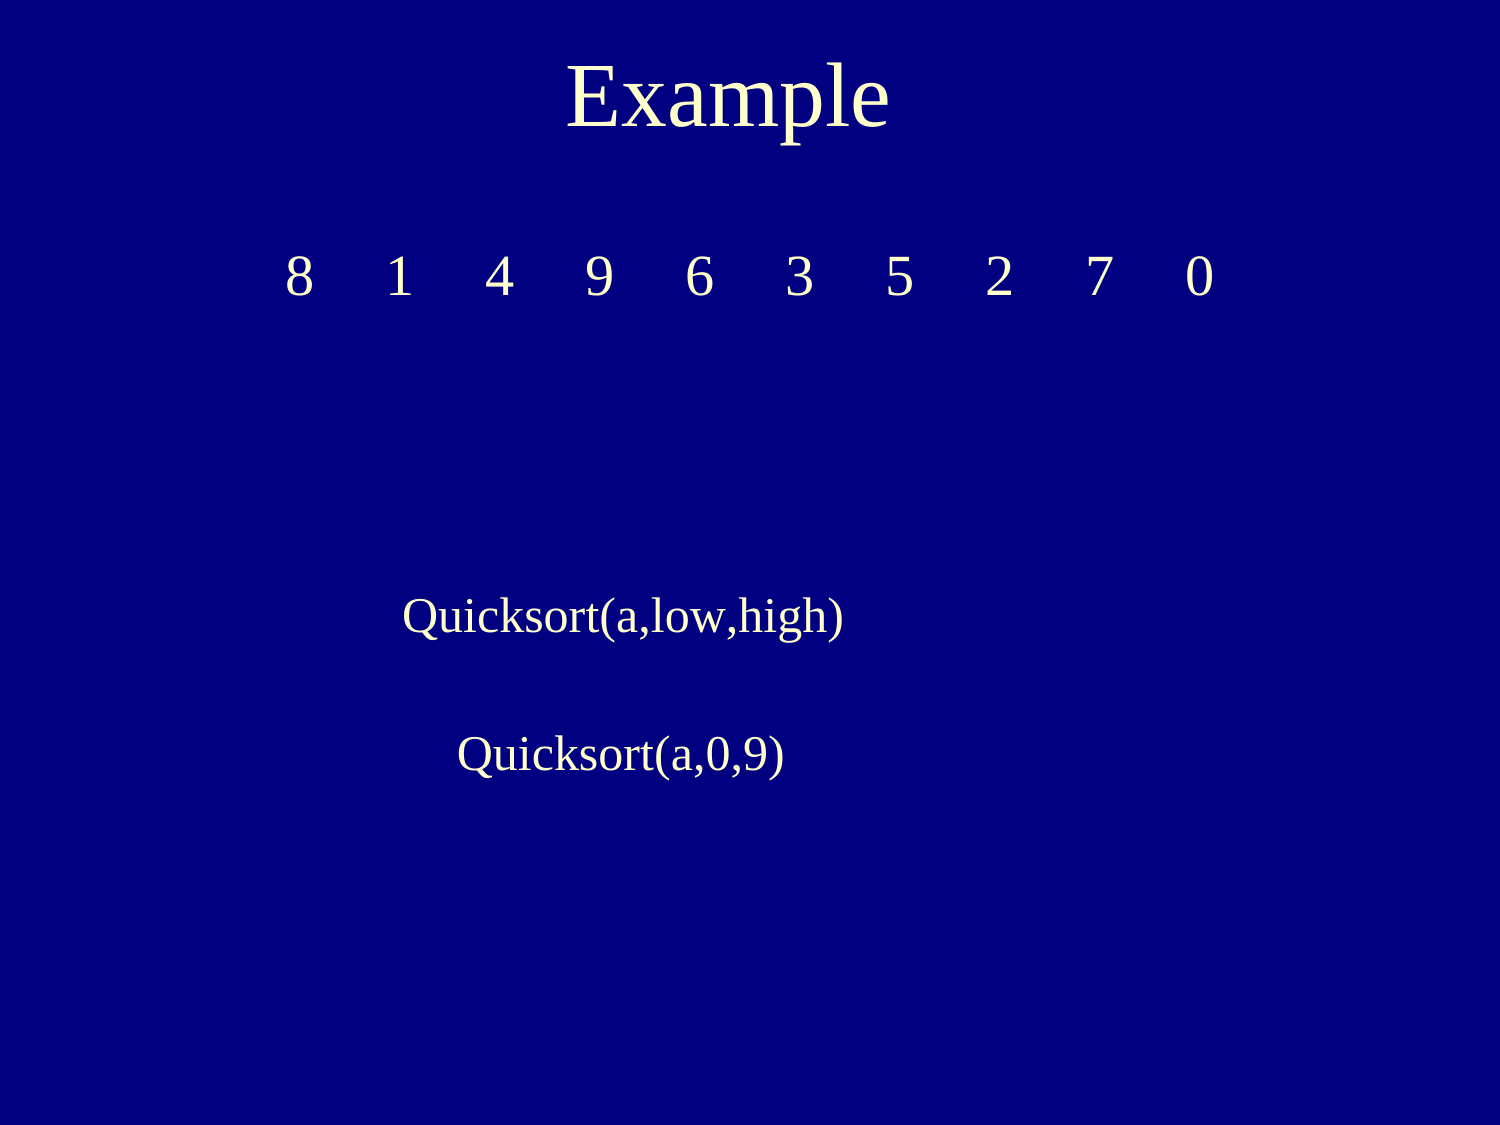

# Example
| 8 | 1 | 4 | 9 | 6 | 3 | 5 | 2 | 7 | 0 |
| --- | --- | --- | --- | --- | --- | --- | --- | --- | --- |
Quicksort(a,low,high)
Quicksort(a,0,9)